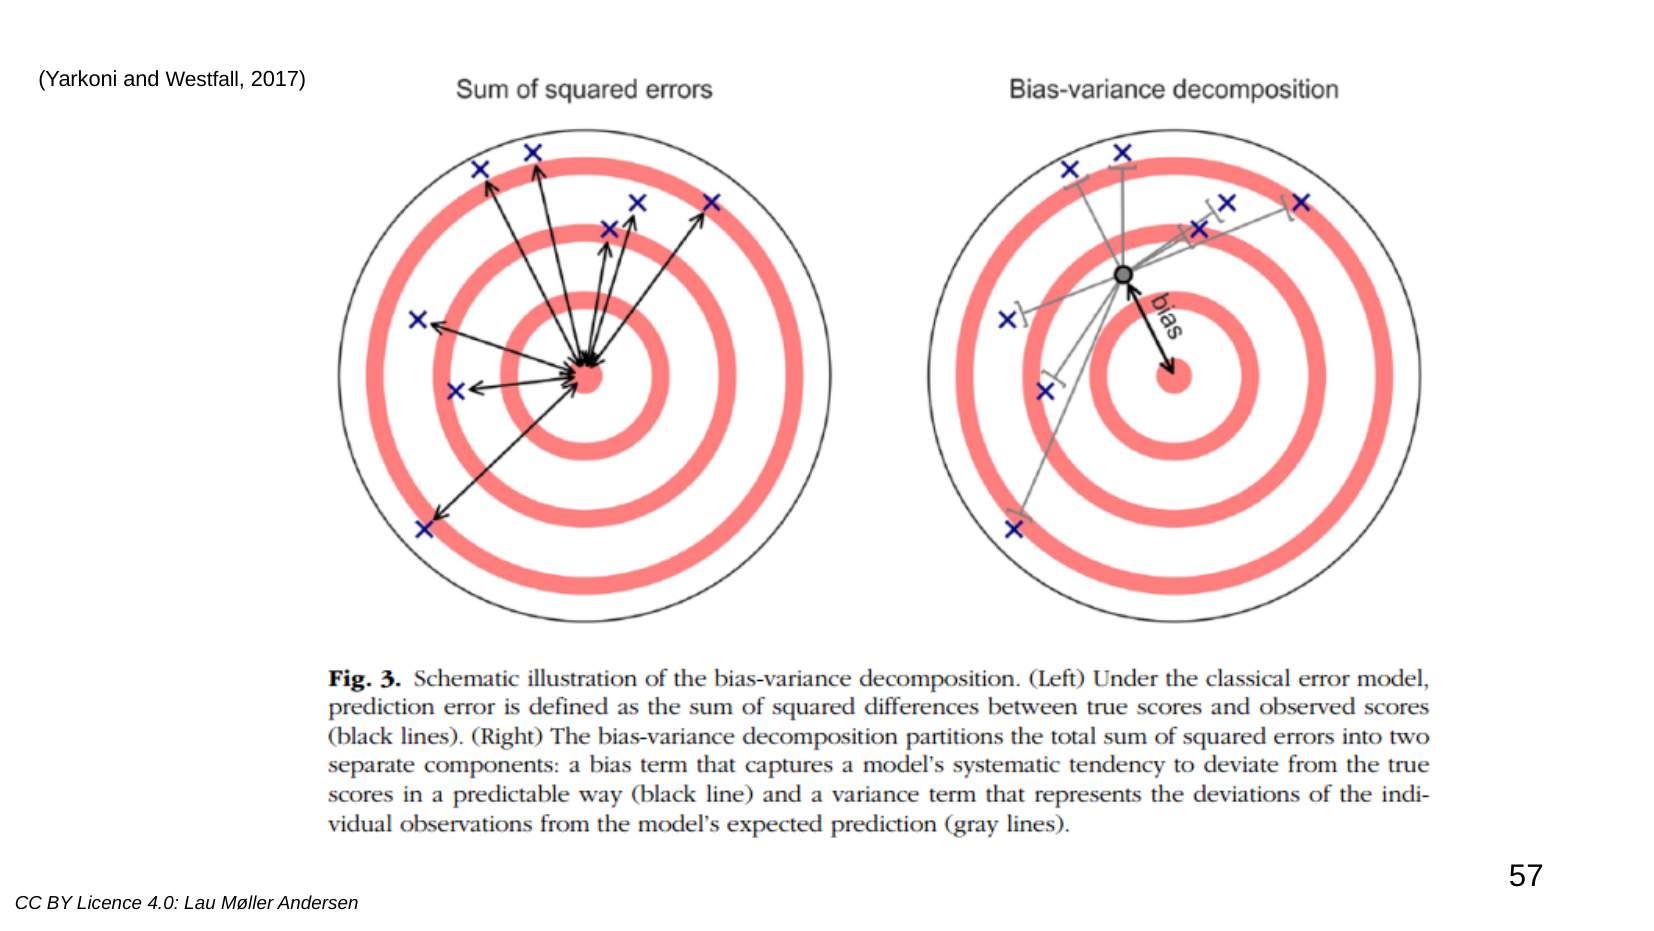

(Yarkoni and Westfall, 2017)
CC BY Licence 4.0: Lau Møller Andersen